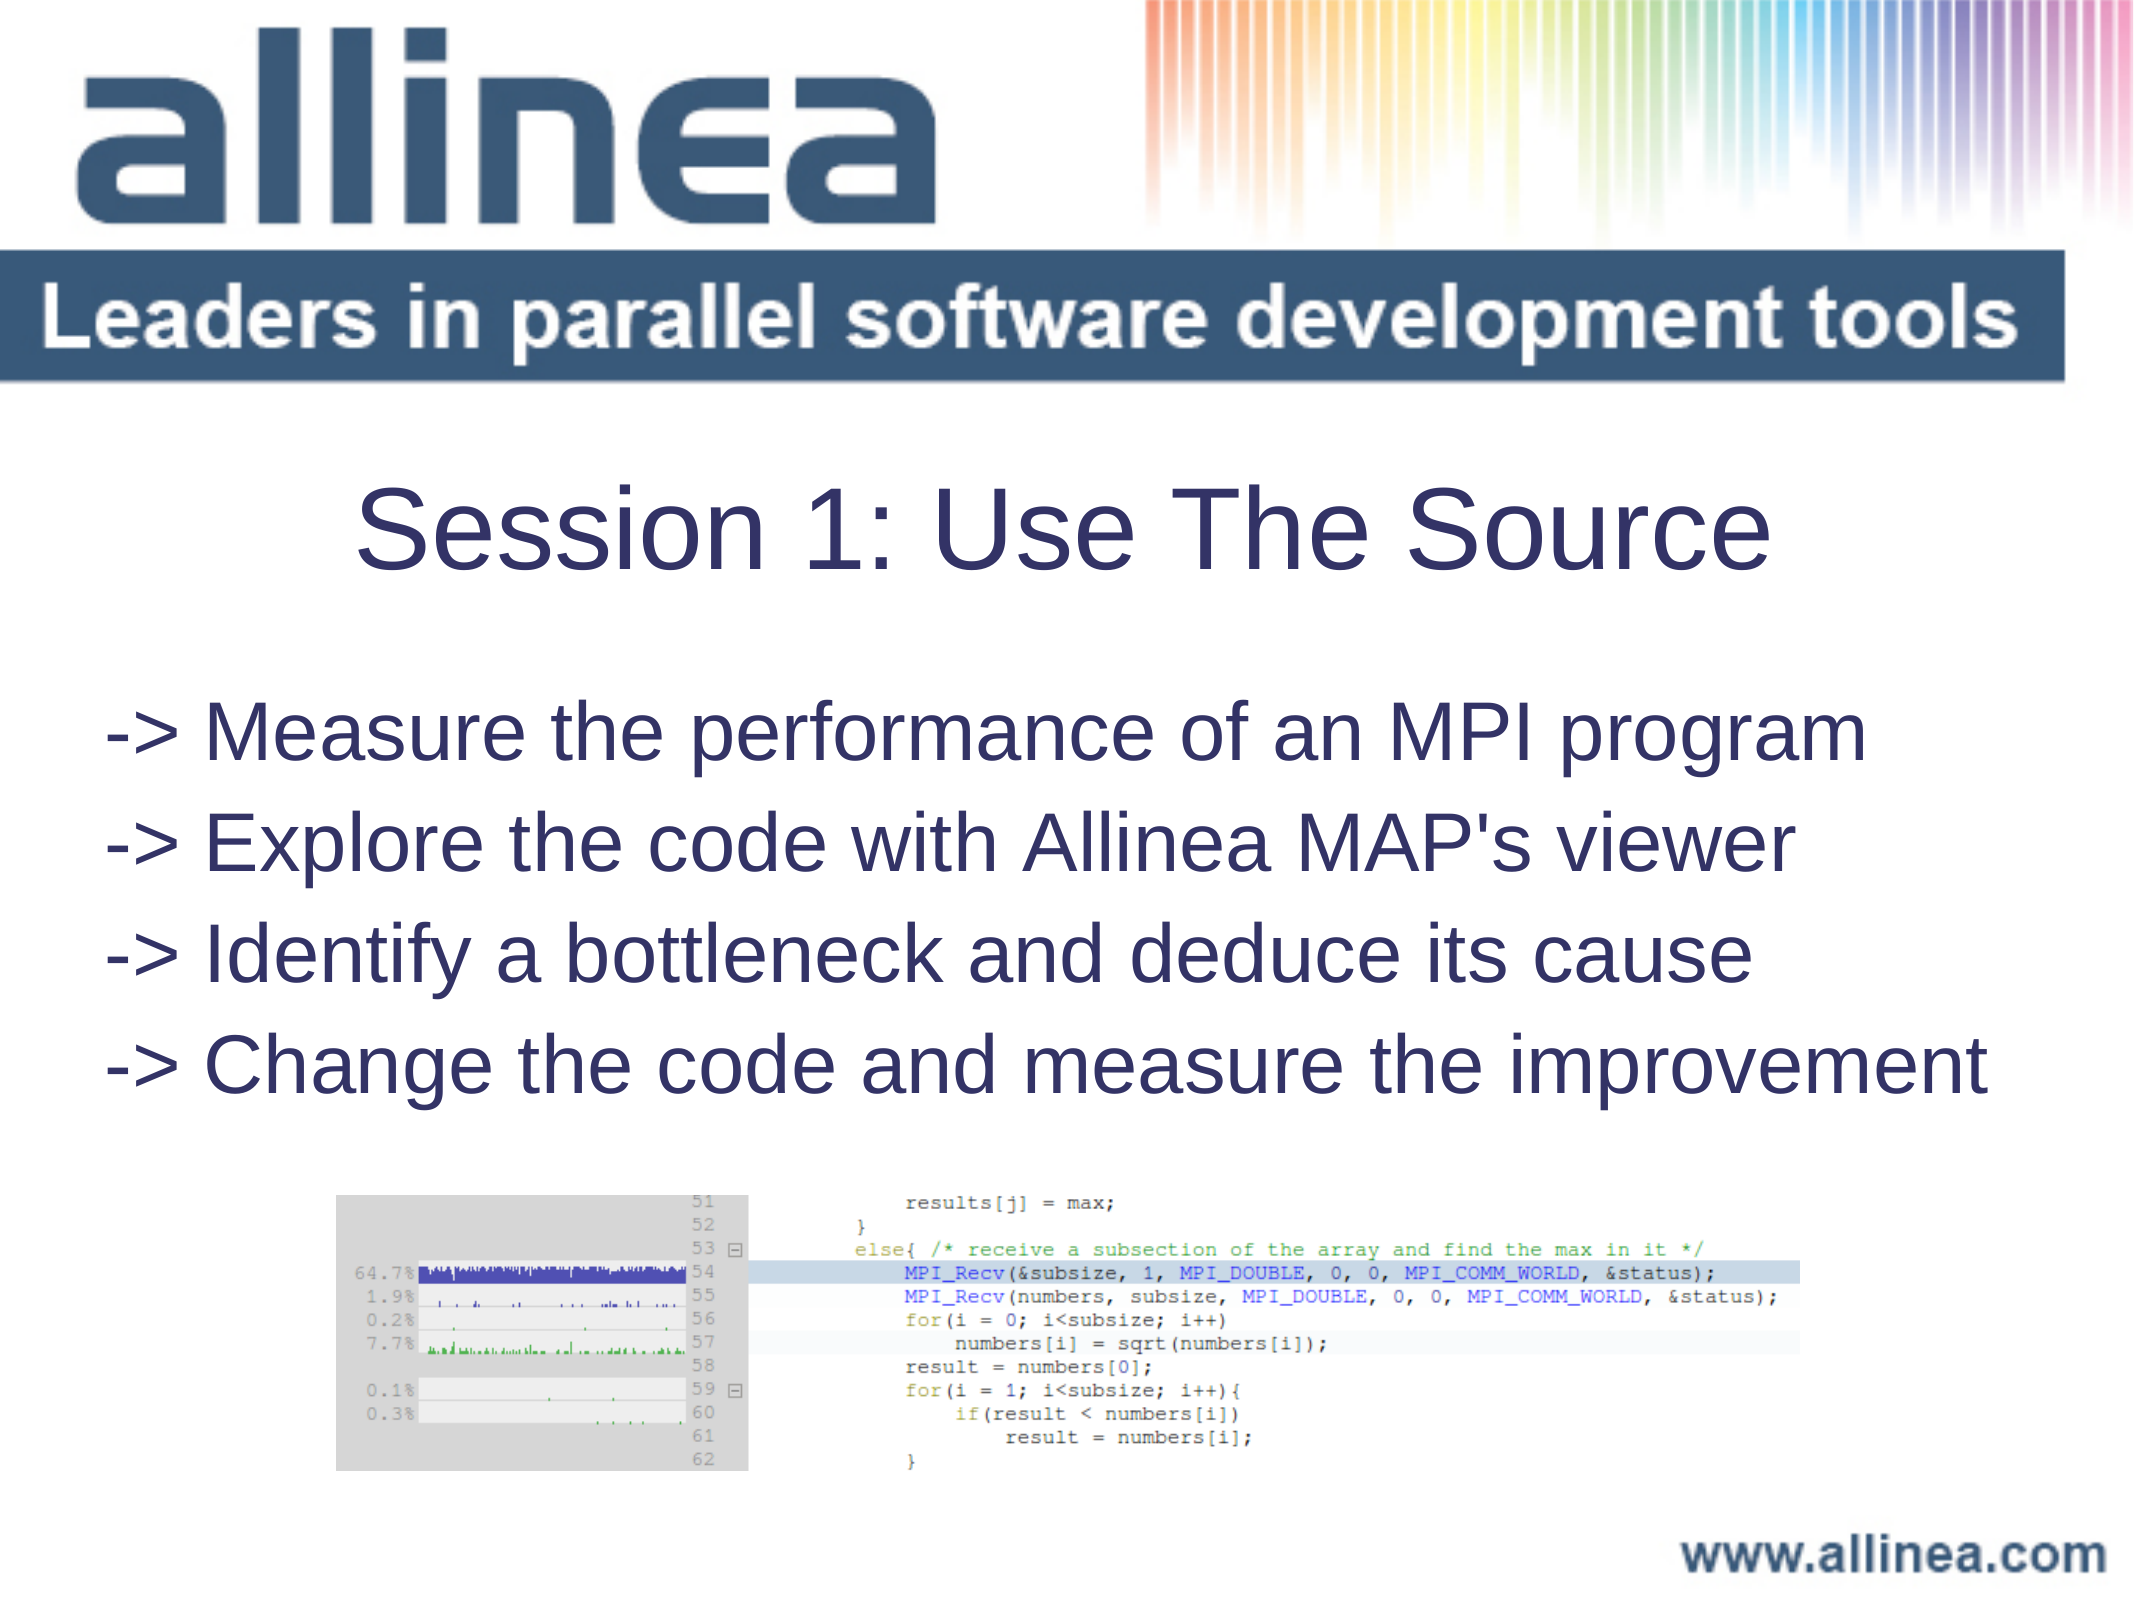

Session 1: Use The Source
-> Measure the performance of an MPI program
-> Explore the code with Allinea MAP's viewer
-> Identify a bottleneck and deduce its cause
-> Change the code and measure the improvement